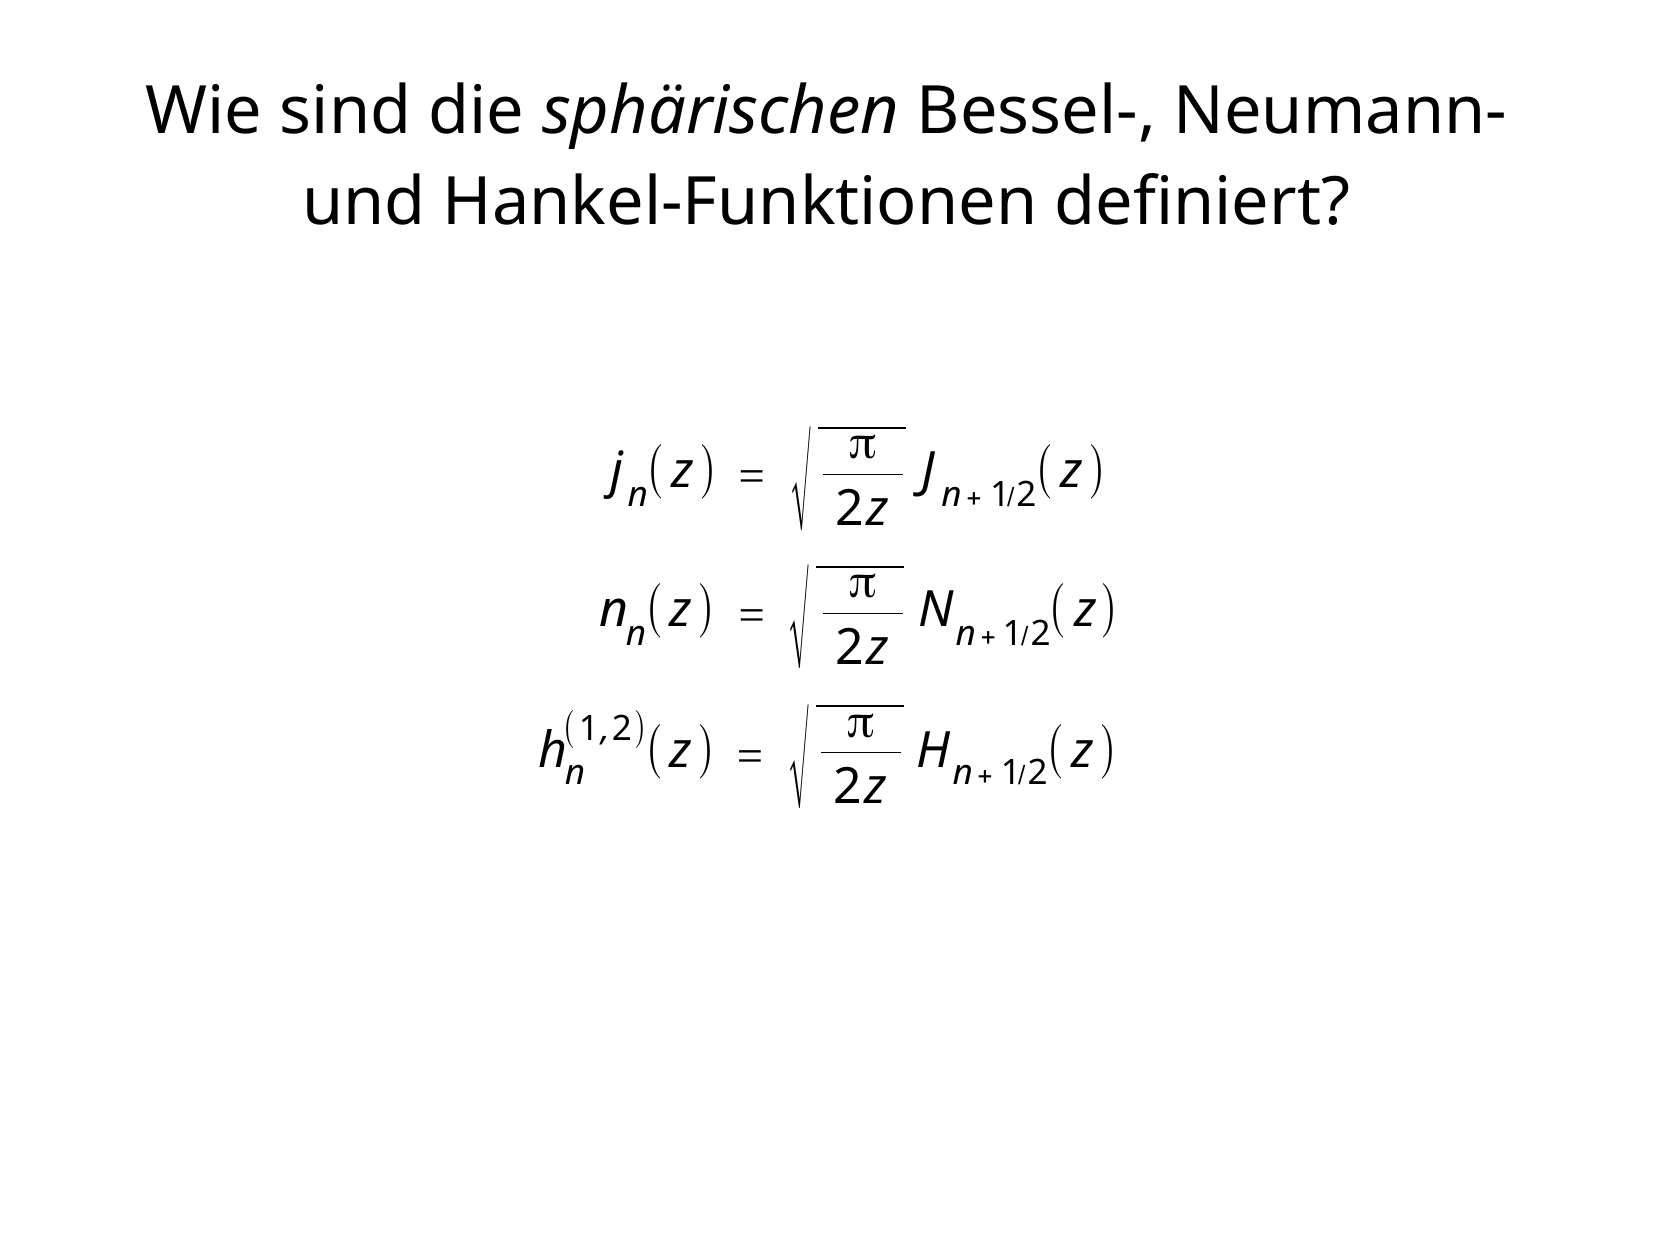

# Wie sind die sphärischen Bessel-, Neumann- und Hankel-Funktionen definiert?